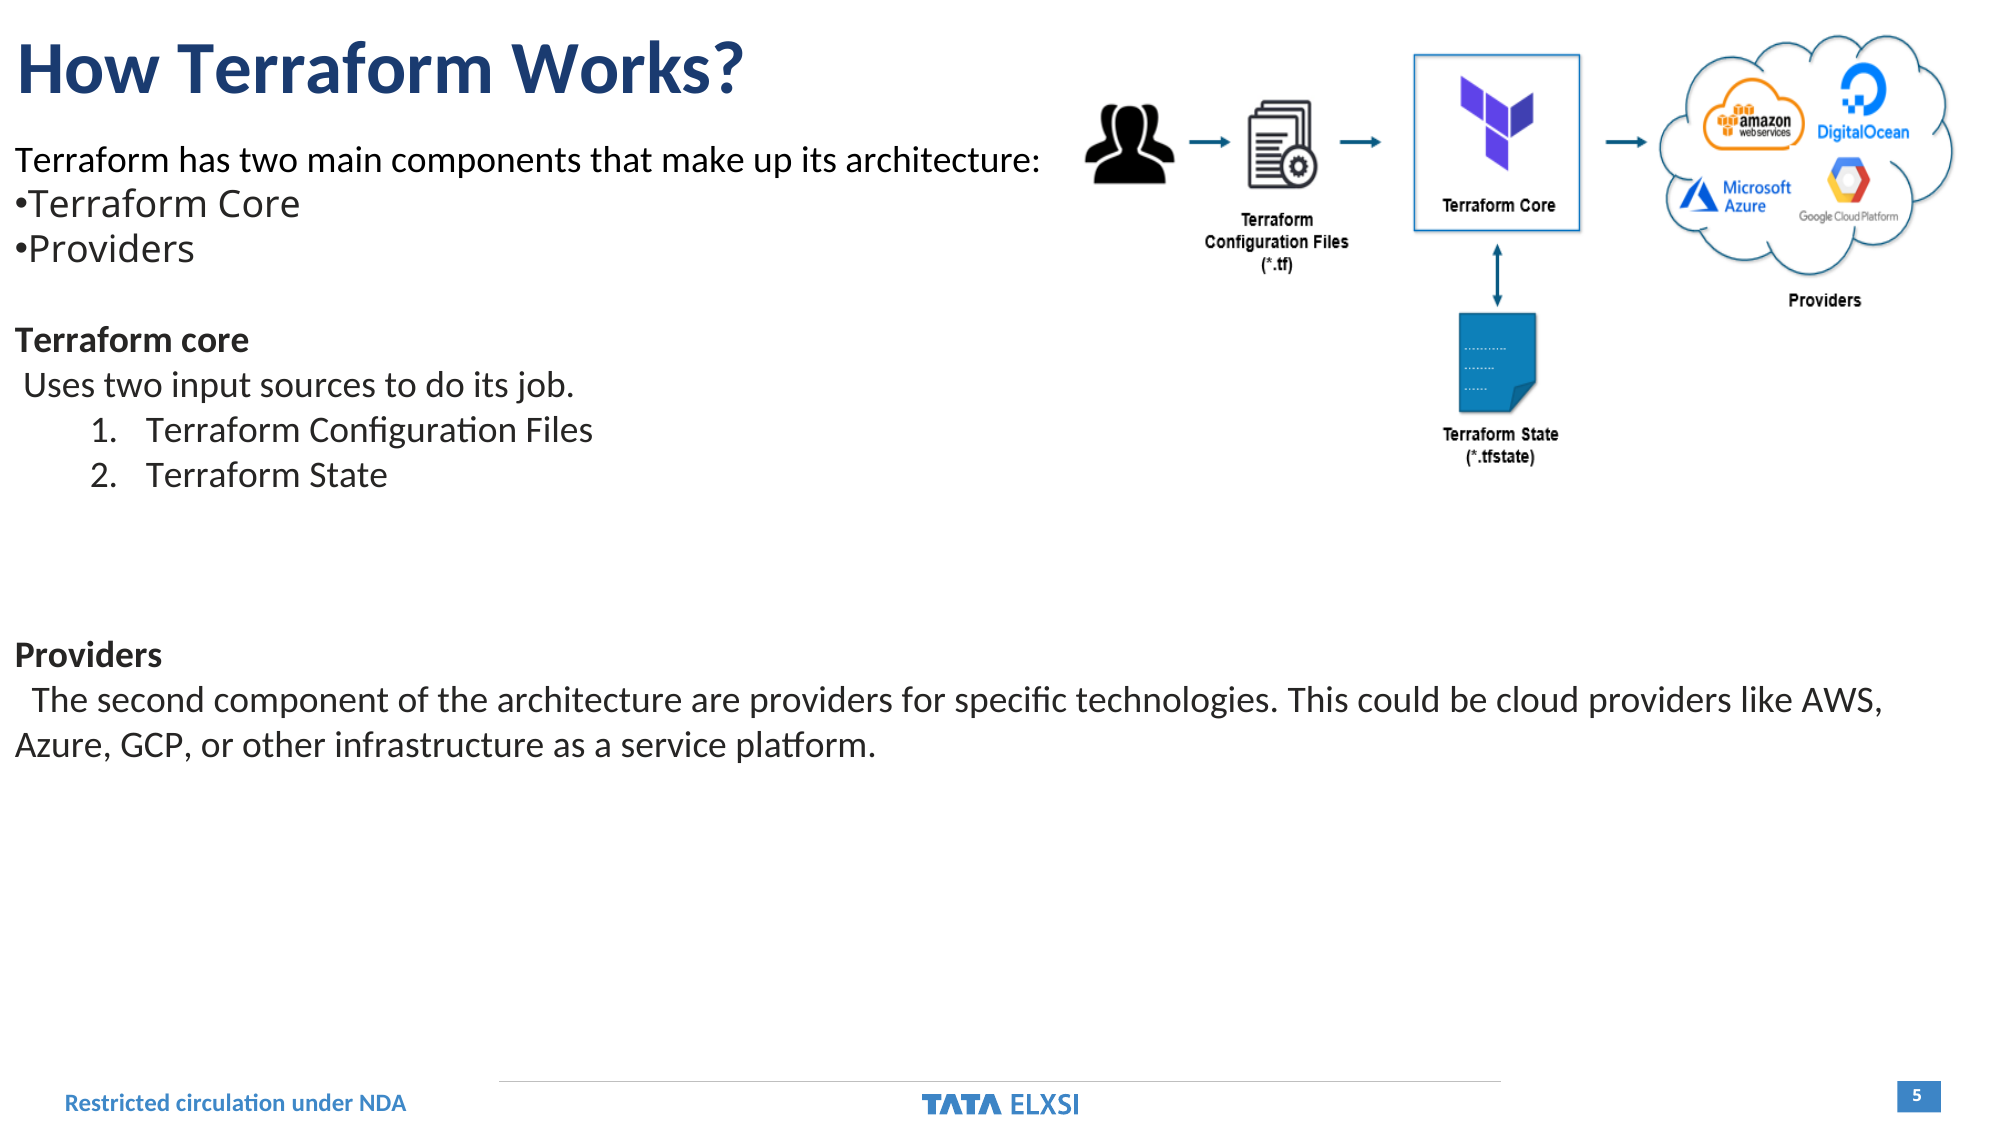

# How Terraform Works?
Terraform has two main components that make up its architecture:
Terraform Core
Providers
Terraform core
 Uses two input sources to do its job.
Terraform Configuration Files
Terraform State
Providers
 The second component of the architecture are providers for specific technologies. This could be cloud providers like AWS, Azure, GCP, or other infrastructure as a service platform.